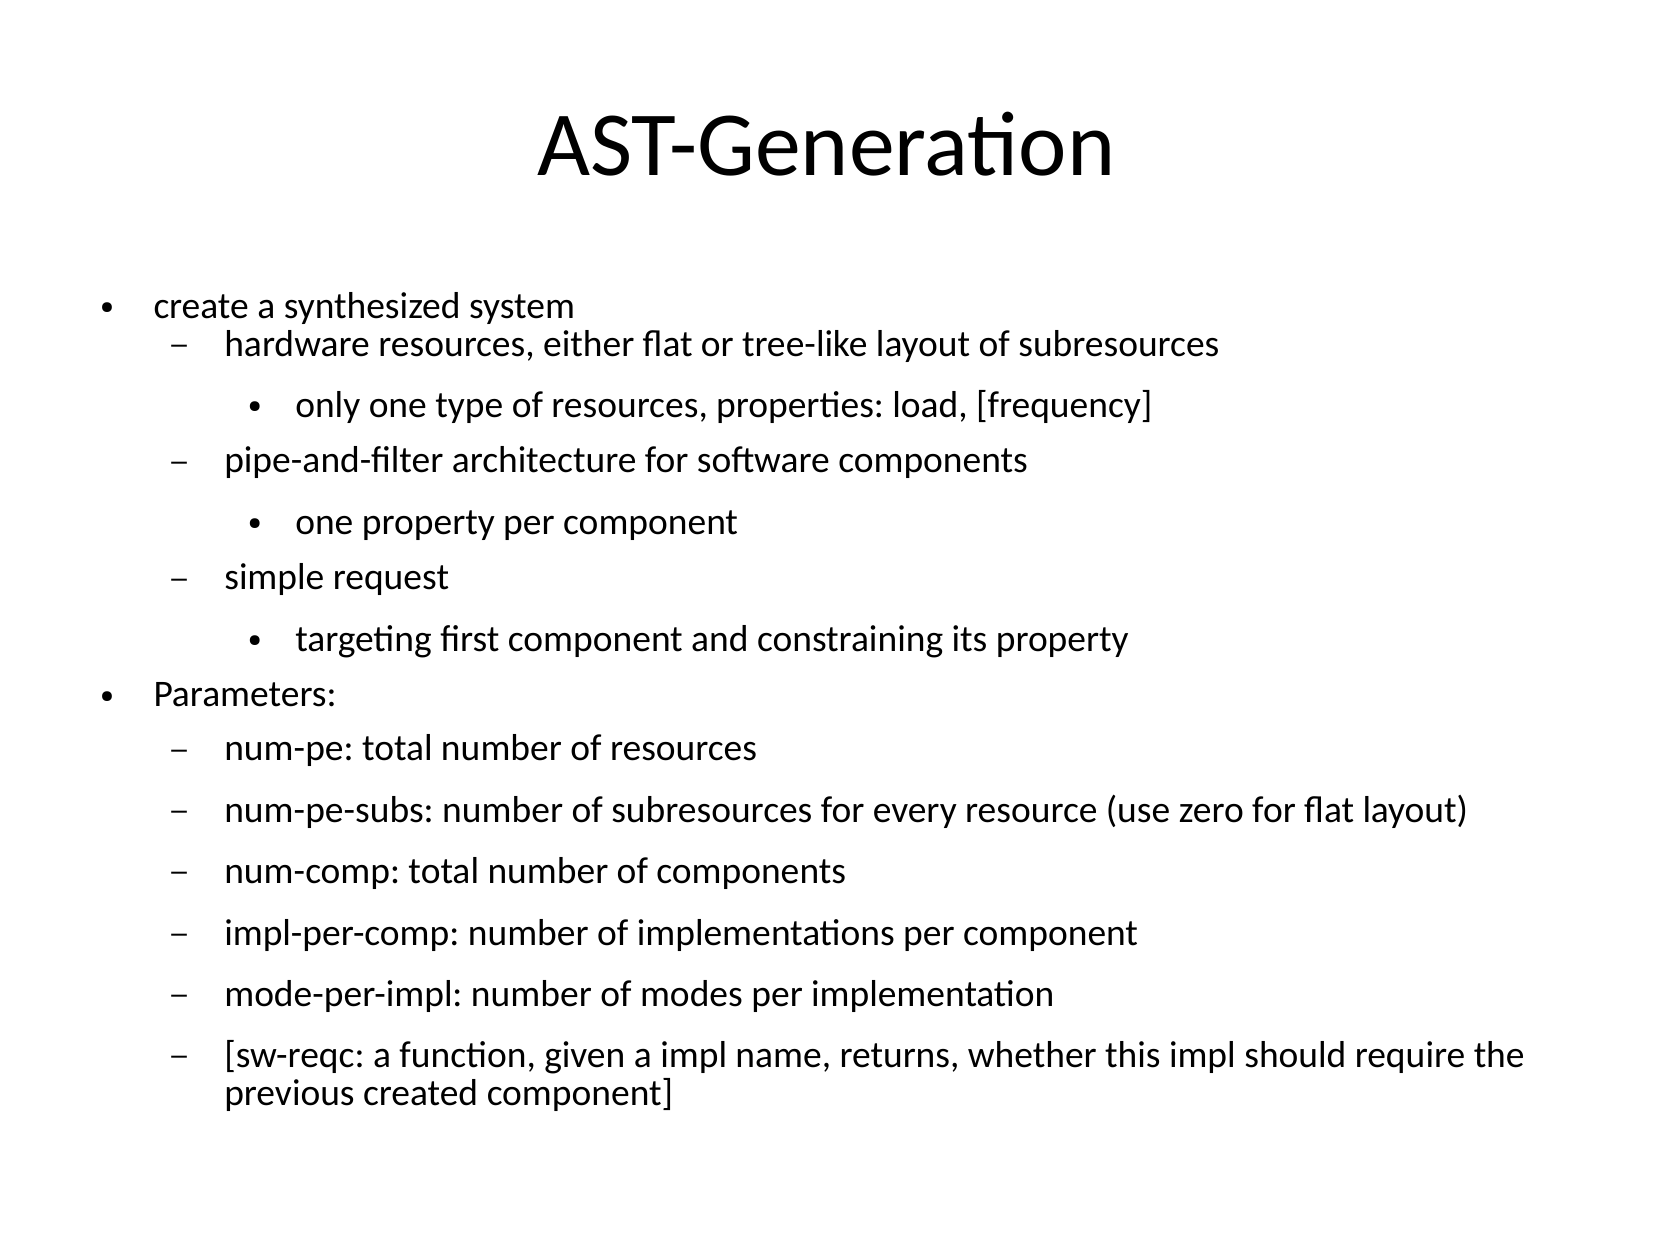

# AST-Generation
create a synthesized system
hardware resources, either flat or tree-like layout of subresources
only one type of resources, properties: load, [frequency]
pipe-and-filter architecture for software components
one property per component
simple request
targeting first component and constraining its property
Parameters:
num-pe: total number of resources
num-pe-subs: number of subresources for every resource (use zero for flat layout)
num-comp: total number of components
impl-per-comp: number of implementations per component
mode-per-impl: number of modes per implementation
[sw-reqc: a function, given a impl name, returns, whether this impl should require the previous created component]